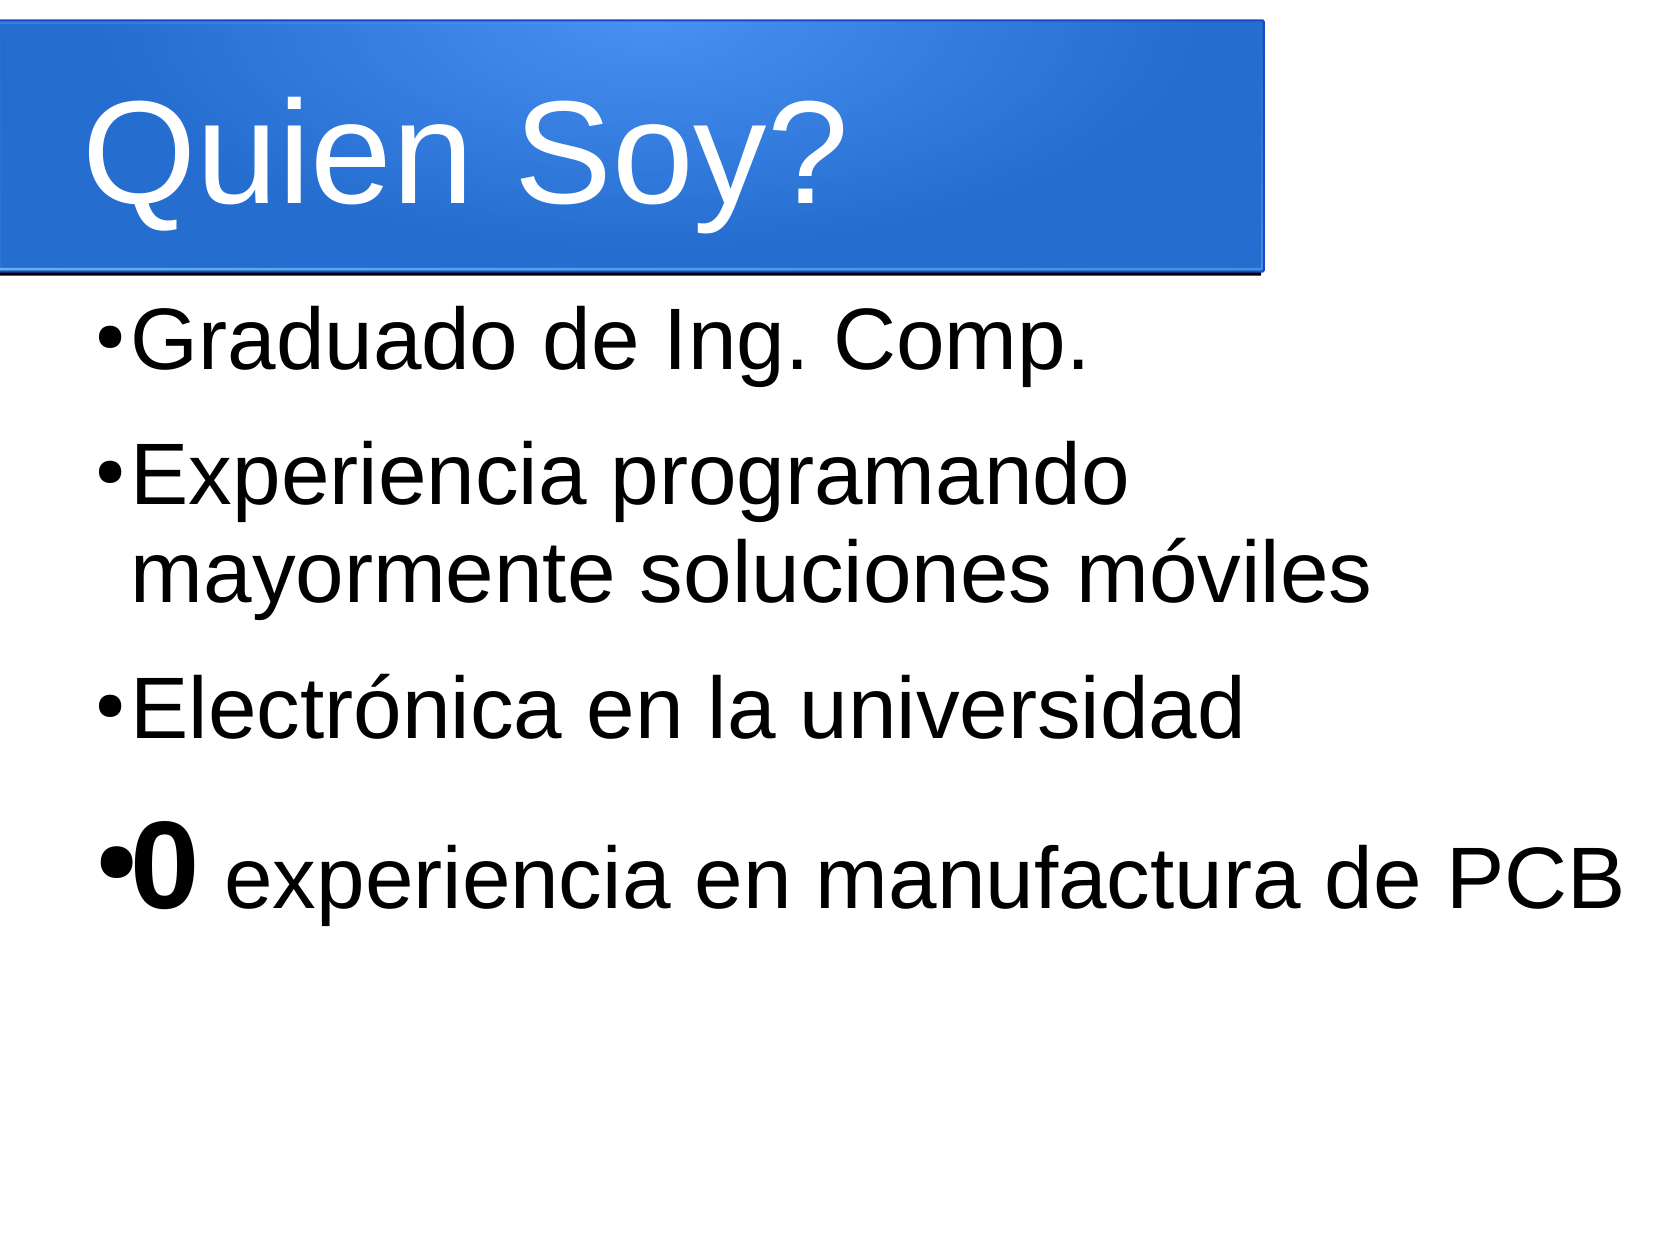

# Quien Soy?
Graduado de Ing. Comp.
Experiencia programando mayormente soluciones móviles
Electrónica en la universidad
0 experiencia en manufactura de PCB